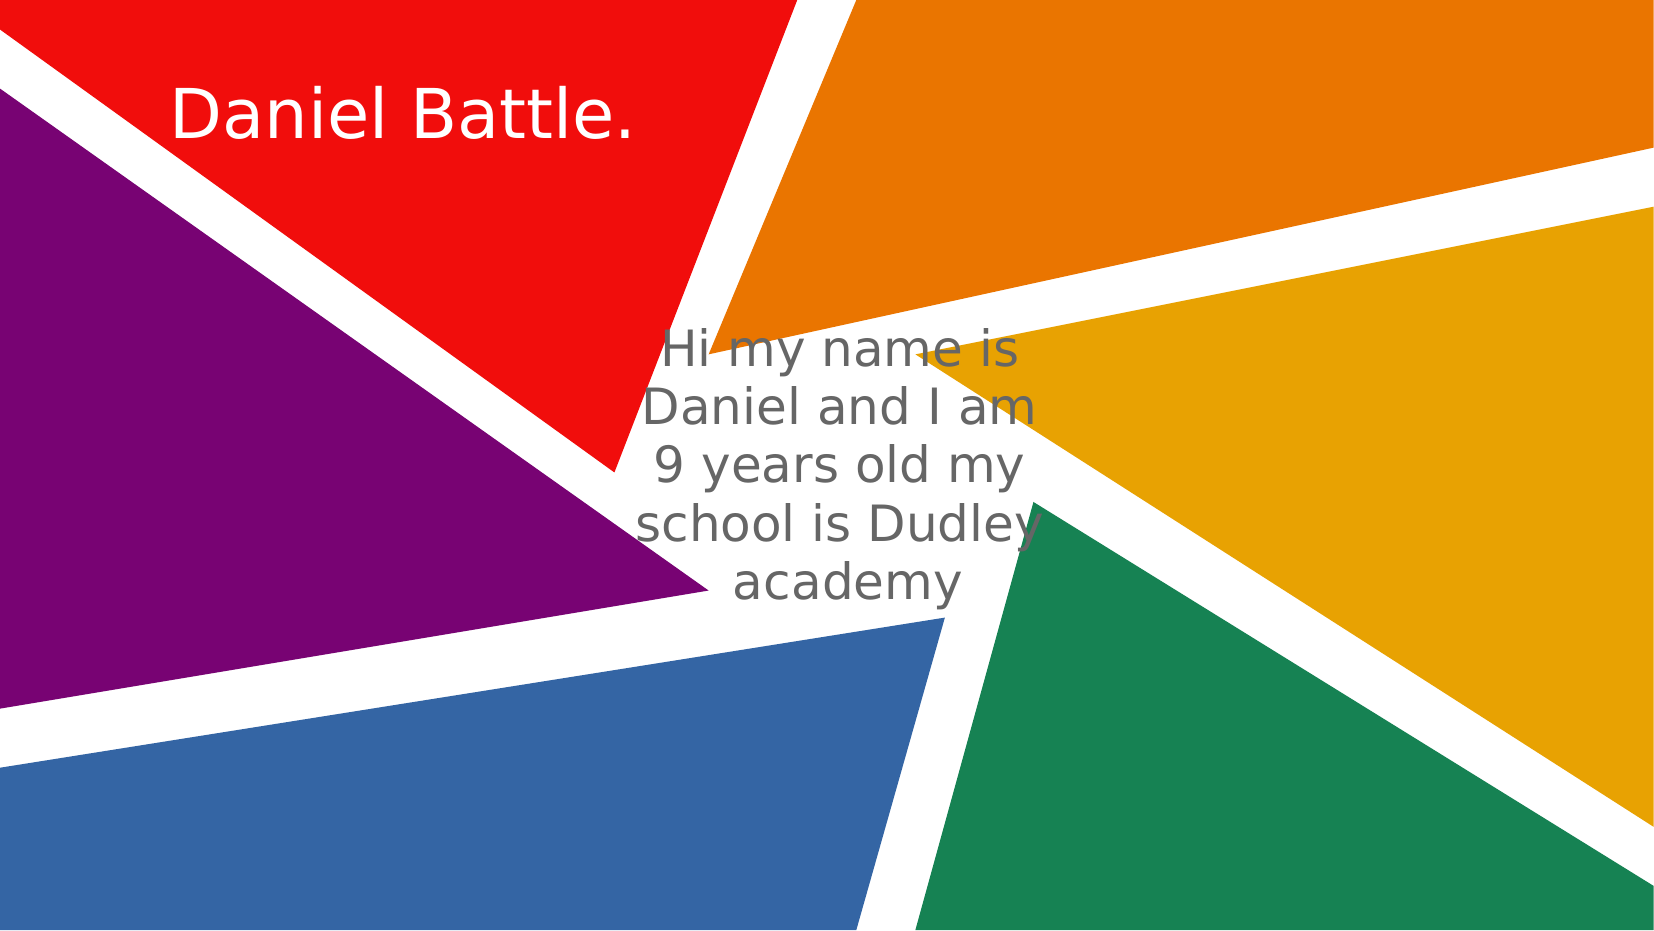

Daniel Battle.
# Hi my name is Daniel and I am 9 years old my school is Dudley academy